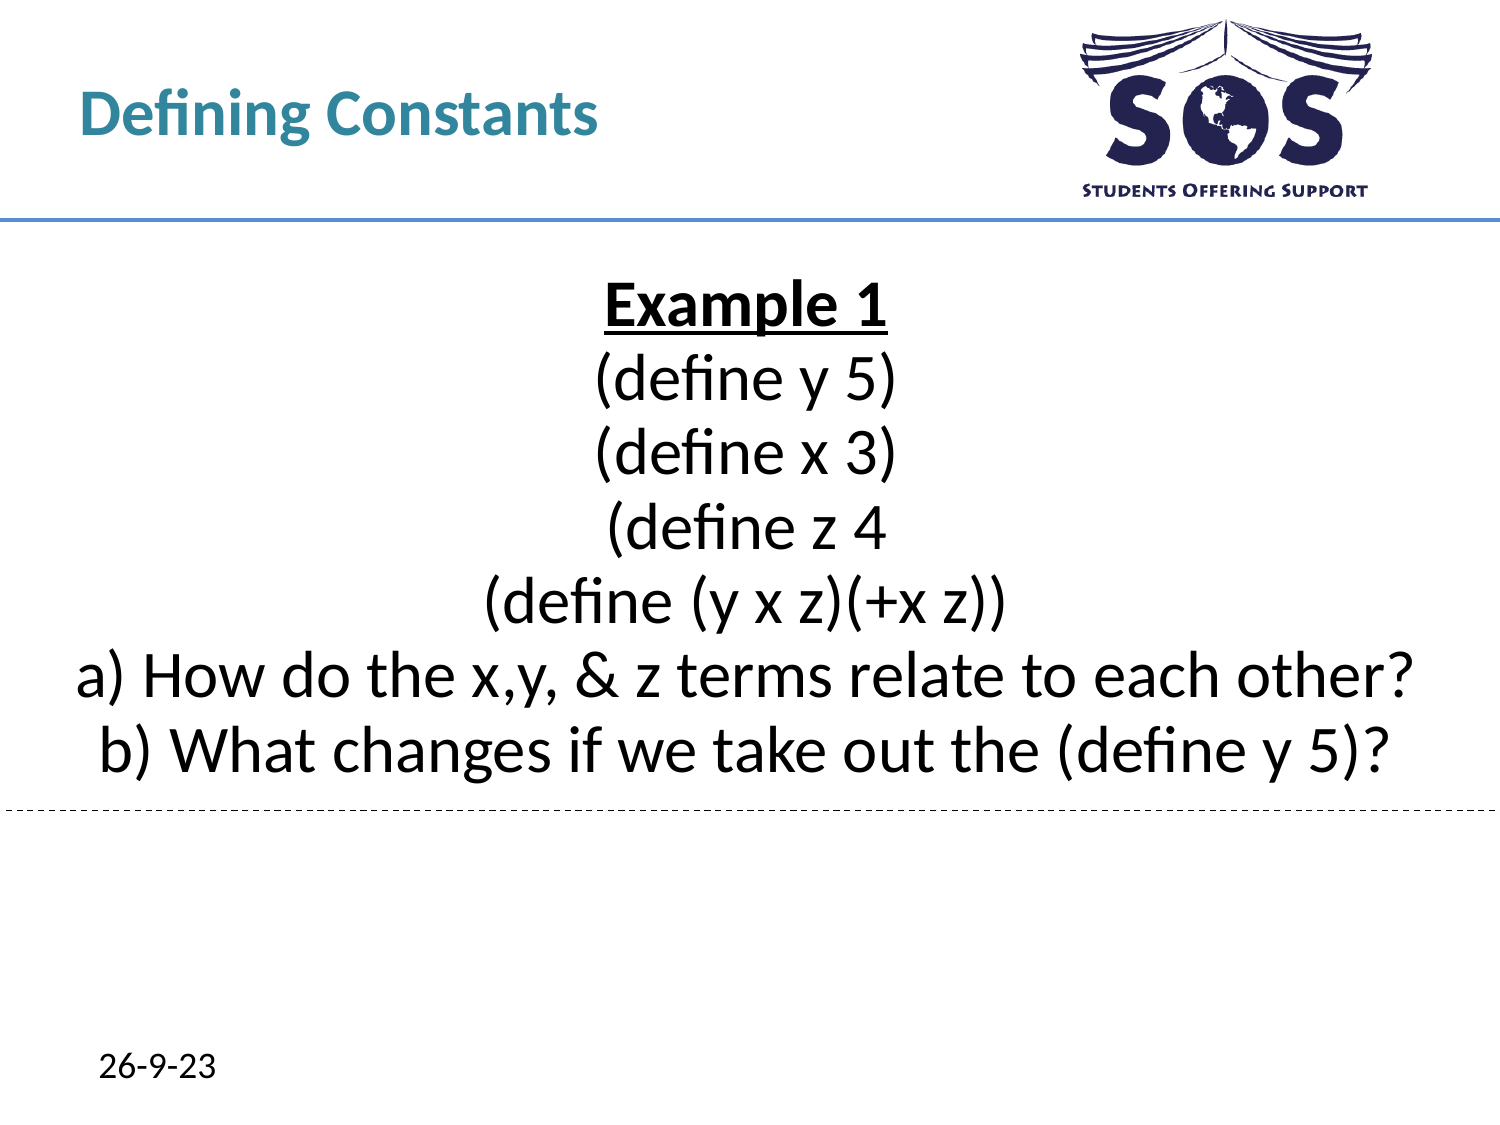

# Defining Constants
Example 1
(define y 5)
(define x 3)
(define z 4
(define (y x z)(+x z))
a) How do the x,y, & z terms relate to each other?
b) What changes if we take out the (define y 5)?